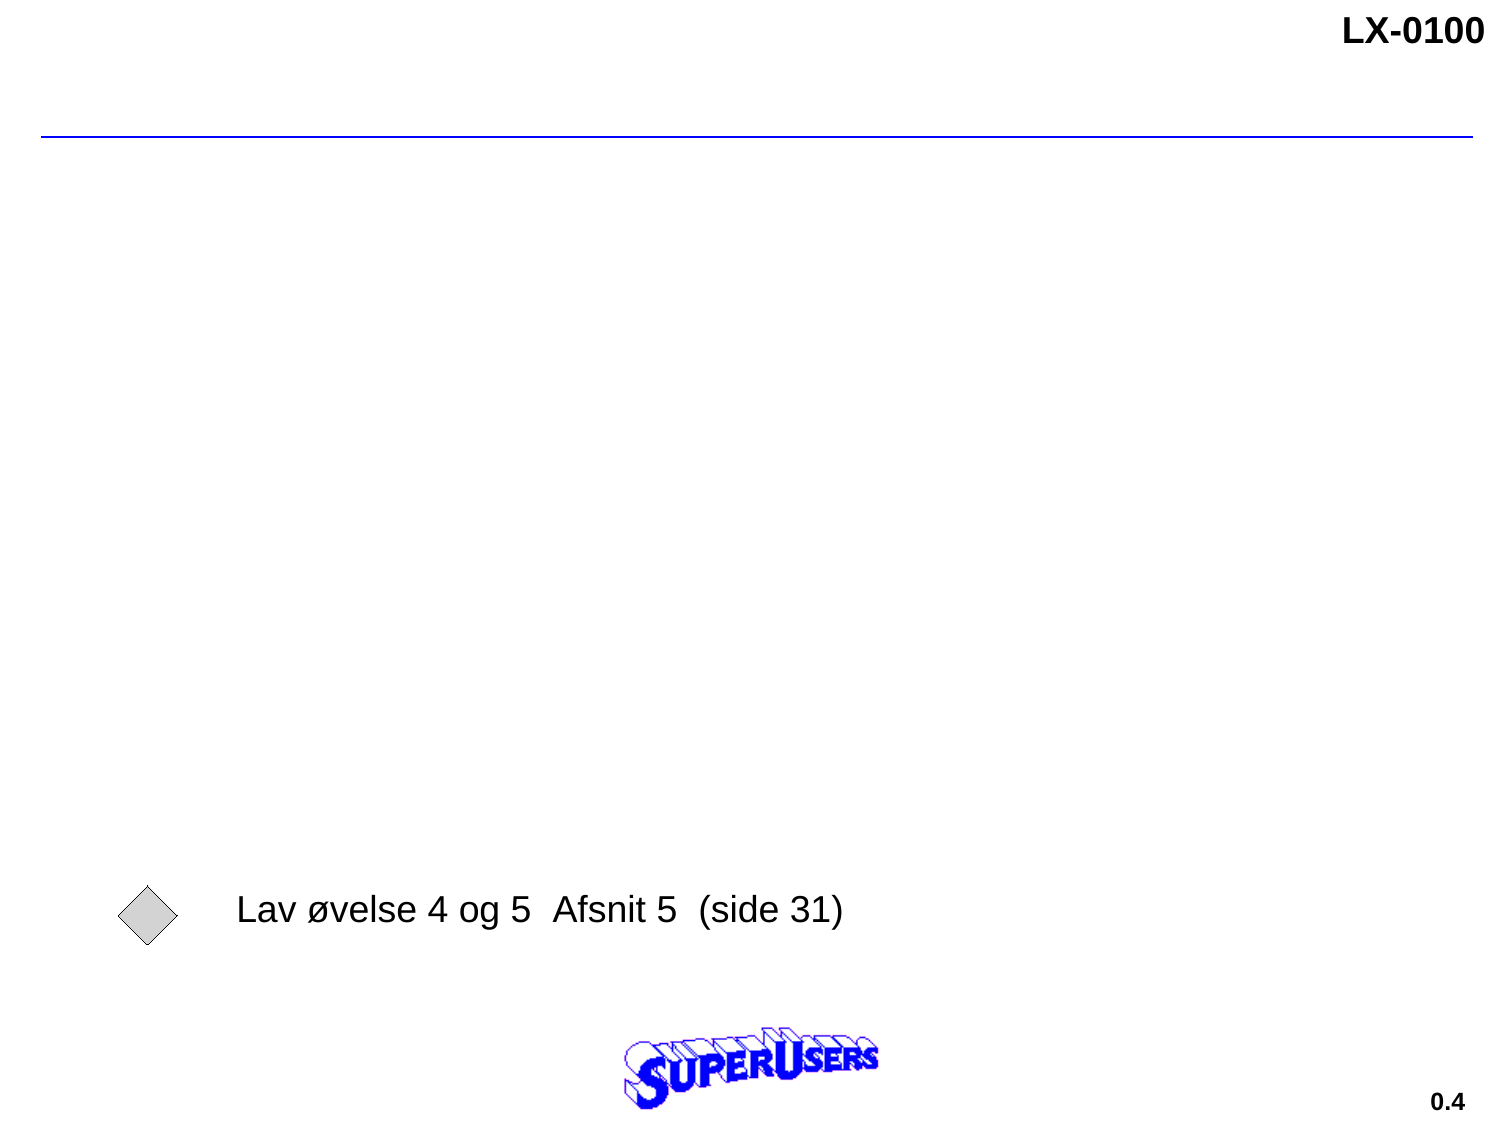

#
Lav øvelse 4 og 5 Afsnit 5 (side 31)